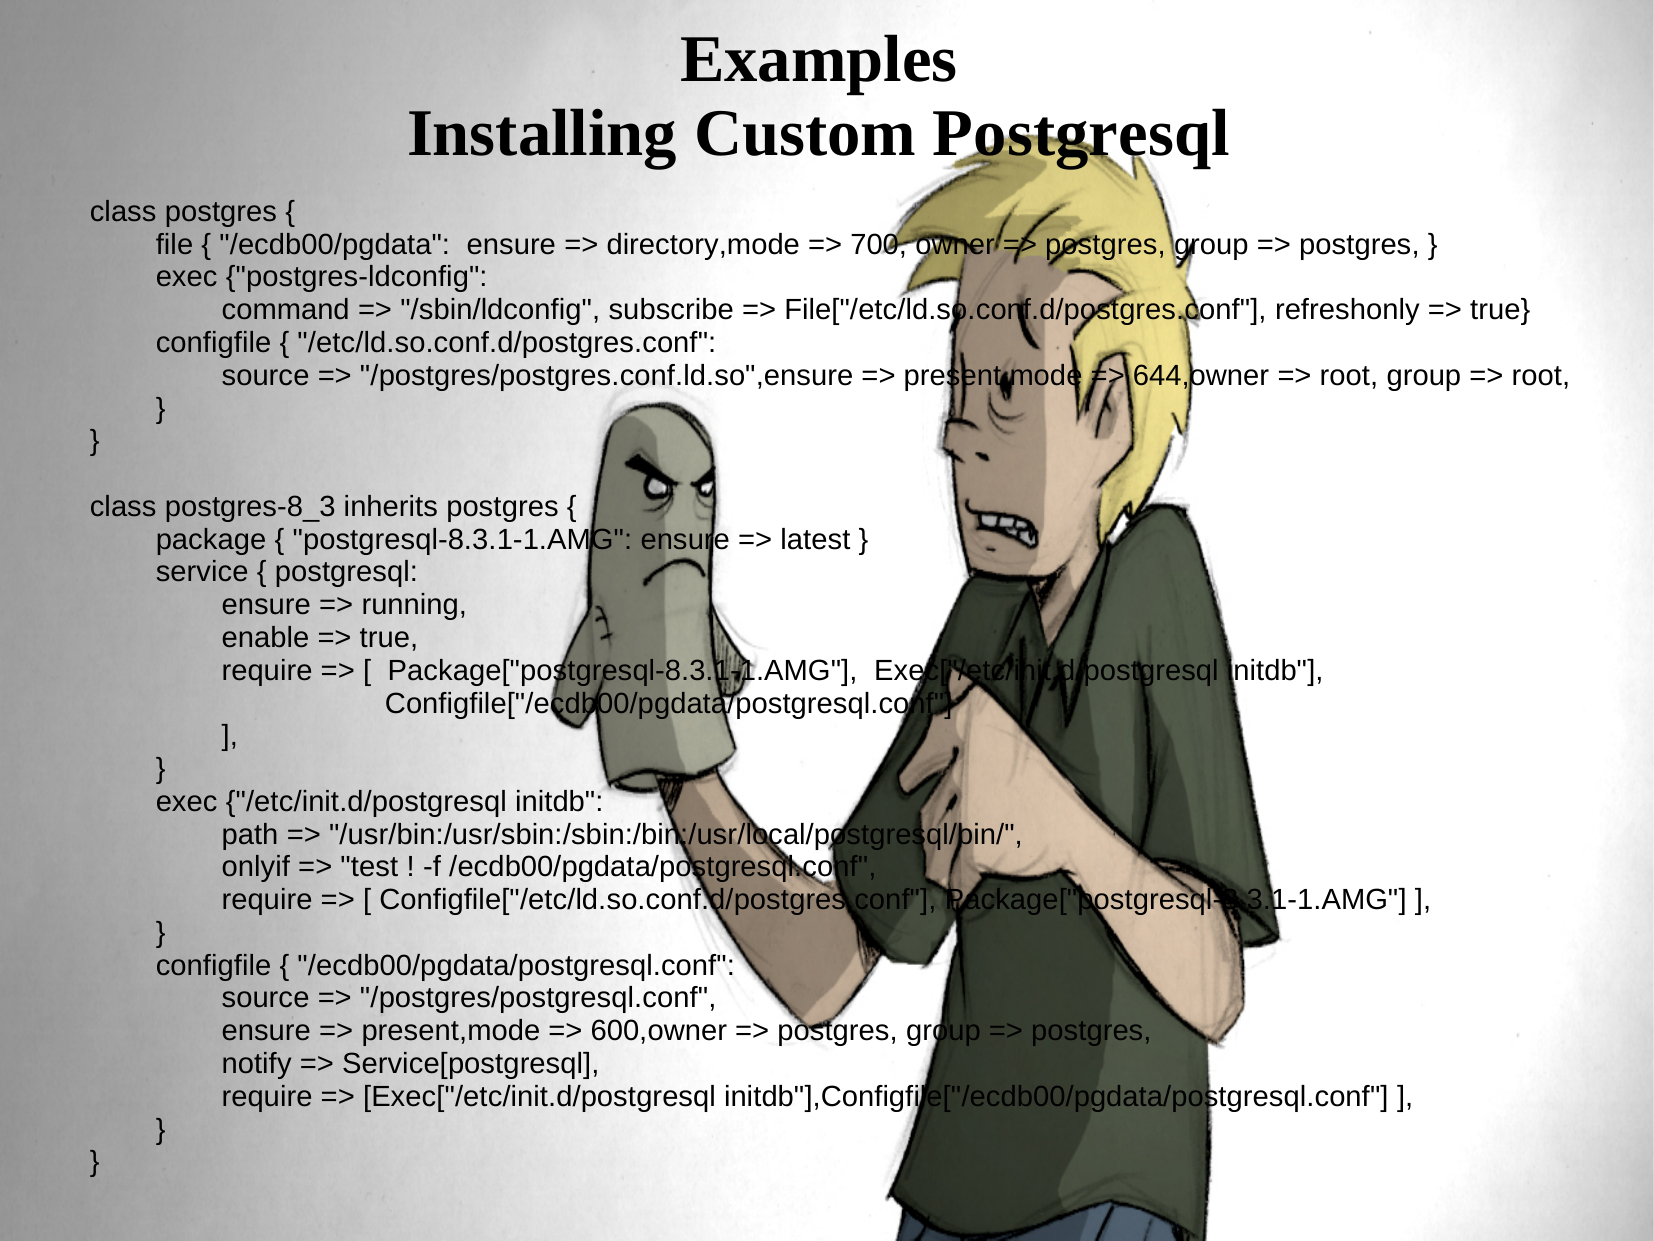

# Examples Installing Custom Postgresql
class postgres {
 file { "/ecdb00/pgdata": ensure => directory,mode => 700, owner => postgres, group => postgres, }
 exec {"postgres-ldconfig":
 command => "/sbin/ldconfig", subscribe => File["/etc/ld.so.conf.d/postgres.conf"], refreshonly => true}
 configfile { "/etc/ld.so.conf.d/postgres.conf":
 source => "/postgres/postgres.conf.ld.so",ensure => present,mode => 644,owner => root, group => root,
 }
}
class postgres-8_3 inherits postgres {
 package { "postgresql-8.3.1-1.AMG": ensure => latest }
 service { postgresql:
 ensure => running,
 enable => true,
 require => [ Package["postgresql-8.3.1-1.AMG"], Exec["/etc/init.d/postgresql initdb"], 					Configfile["/ecdb00/pgdata/postgresql.conf"]
 ],
 }
 exec {"/etc/init.d/postgresql initdb":
 path => "/usr/bin:/usr/sbin:/sbin:/bin:/usr/local/postgresql/bin/",
 onlyif => "test ! -f /ecdb00/pgdata/postgresql.conf",
 require => [ Configfile["/etc/ld.so.conf.d/postgres.conf"], Package["postgresql-8.3.1-1.AMG"] ],
 }
 configfile { "/ecdb00/pgdata/postgresql.conf":
 source => "/postgres/postgresql.conf",
 ensure => present,mode => 600,owner => postgres, group => postgres,
 notify => Service[postgresql],
 require => [Exec["/etc/init.d/postgresql initdb"],Configfile["/ecdb00/pgdata/postgresql.conf"] ],
 }
}